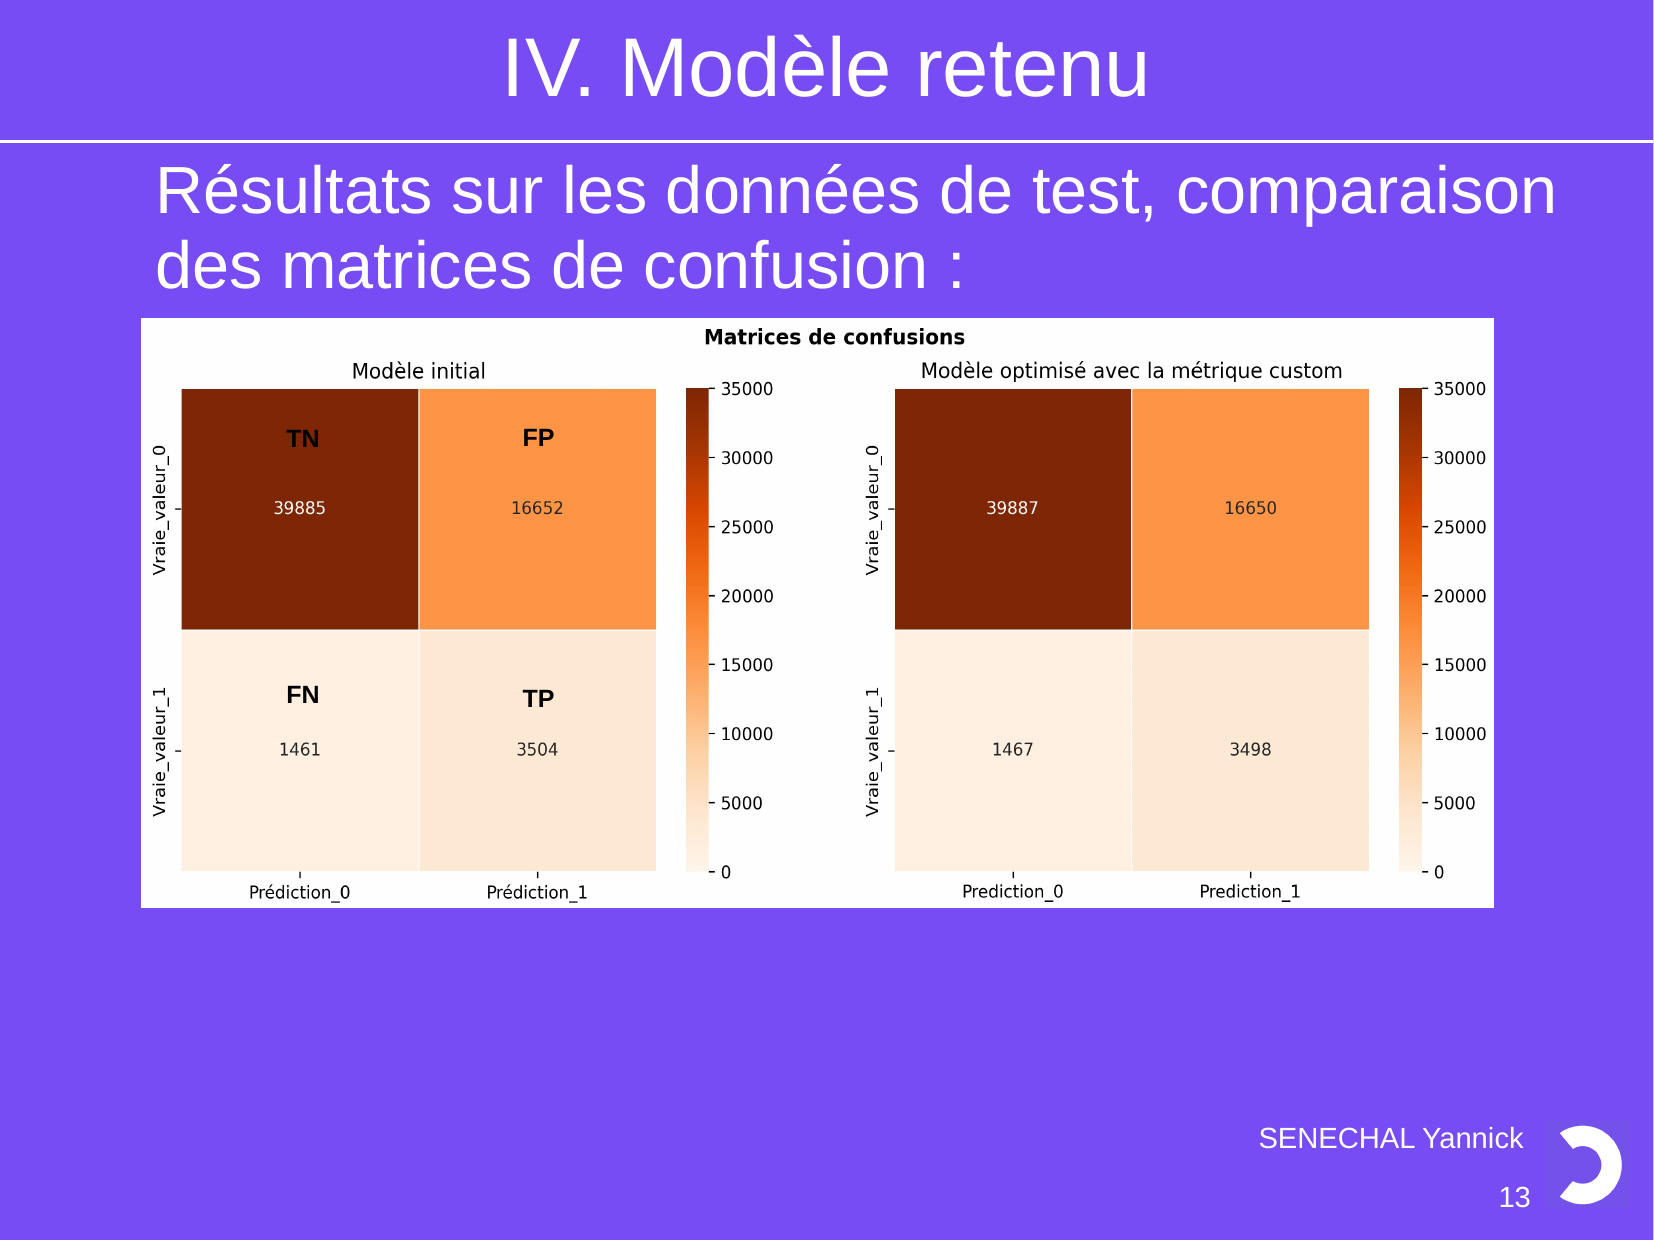

# IV. Modèle retenu
Résultats sur les données de test, comparaison des matrices de confusion :
FP
TN
FN
TP
SENECHAL Yannick
13